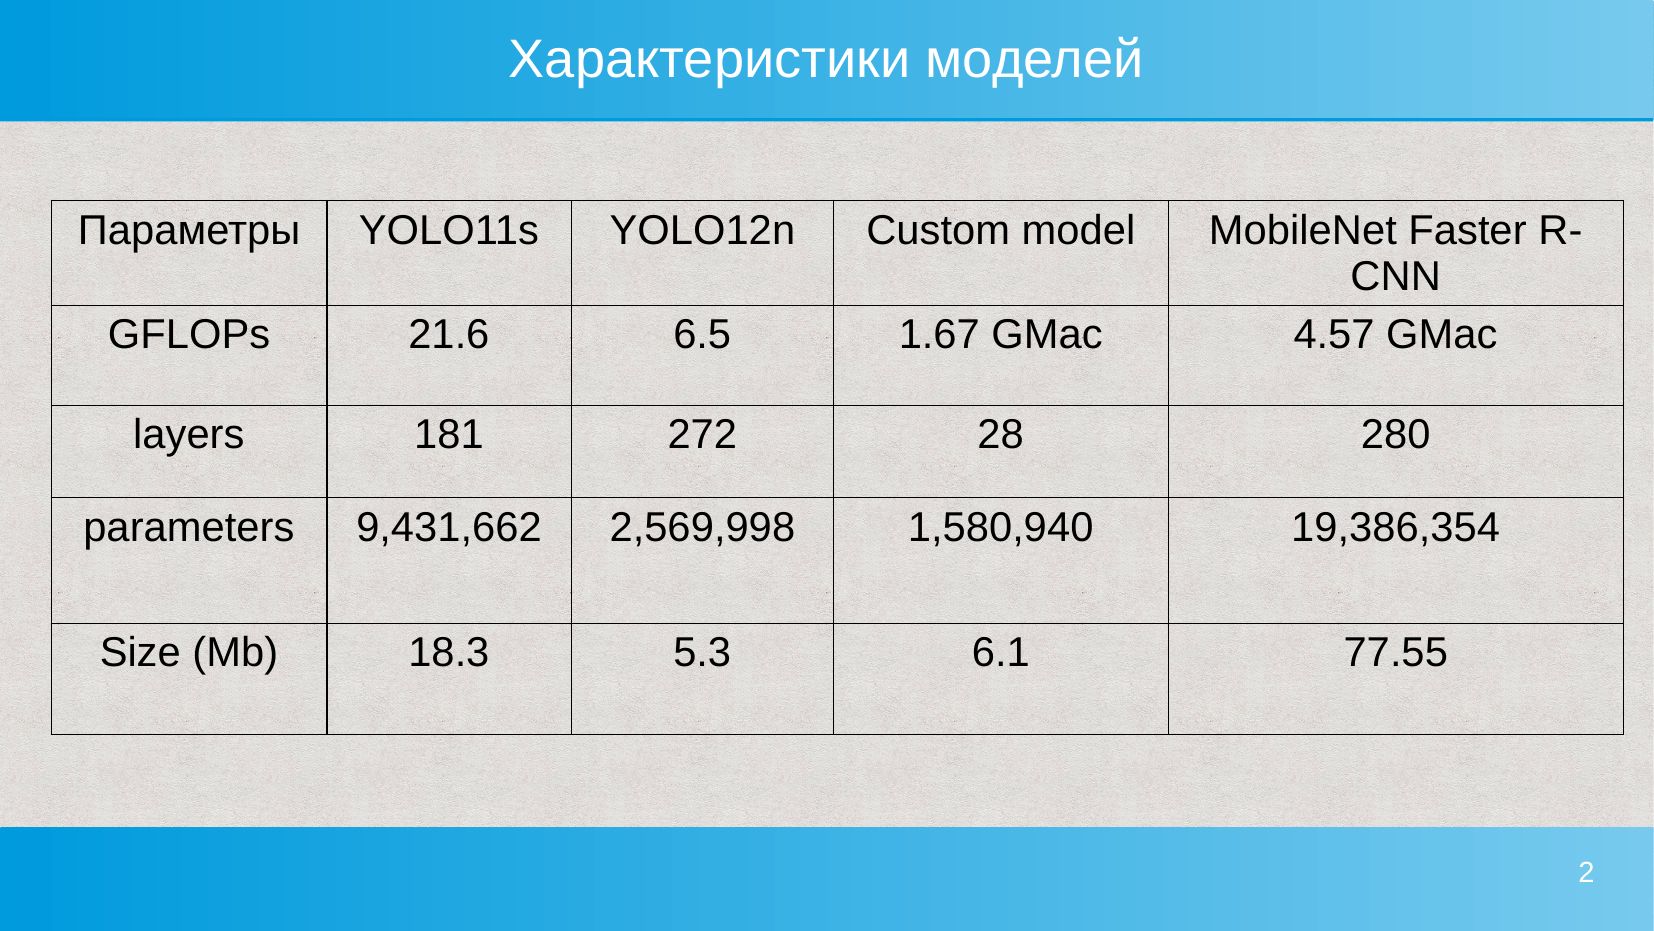

# Характеристики моделей
| Параметры | YOLO11s | YOLO12n | Custom model | MobileNet Faster R-CNN |
| --- | --- | --- | --- | --- |
| GFLOPs | 21.6 | 6.5 | 1.67 GMac | 4.57 GMac |
| layers | 181 | 272 | 28 | 280 |
| parameters | 9,431,662 | 2,569,998 | 1,580,940 | 19,386,354 |
| Size (Mb) | 18.3 | 5.3 | 6.1 | 77.55 |
2